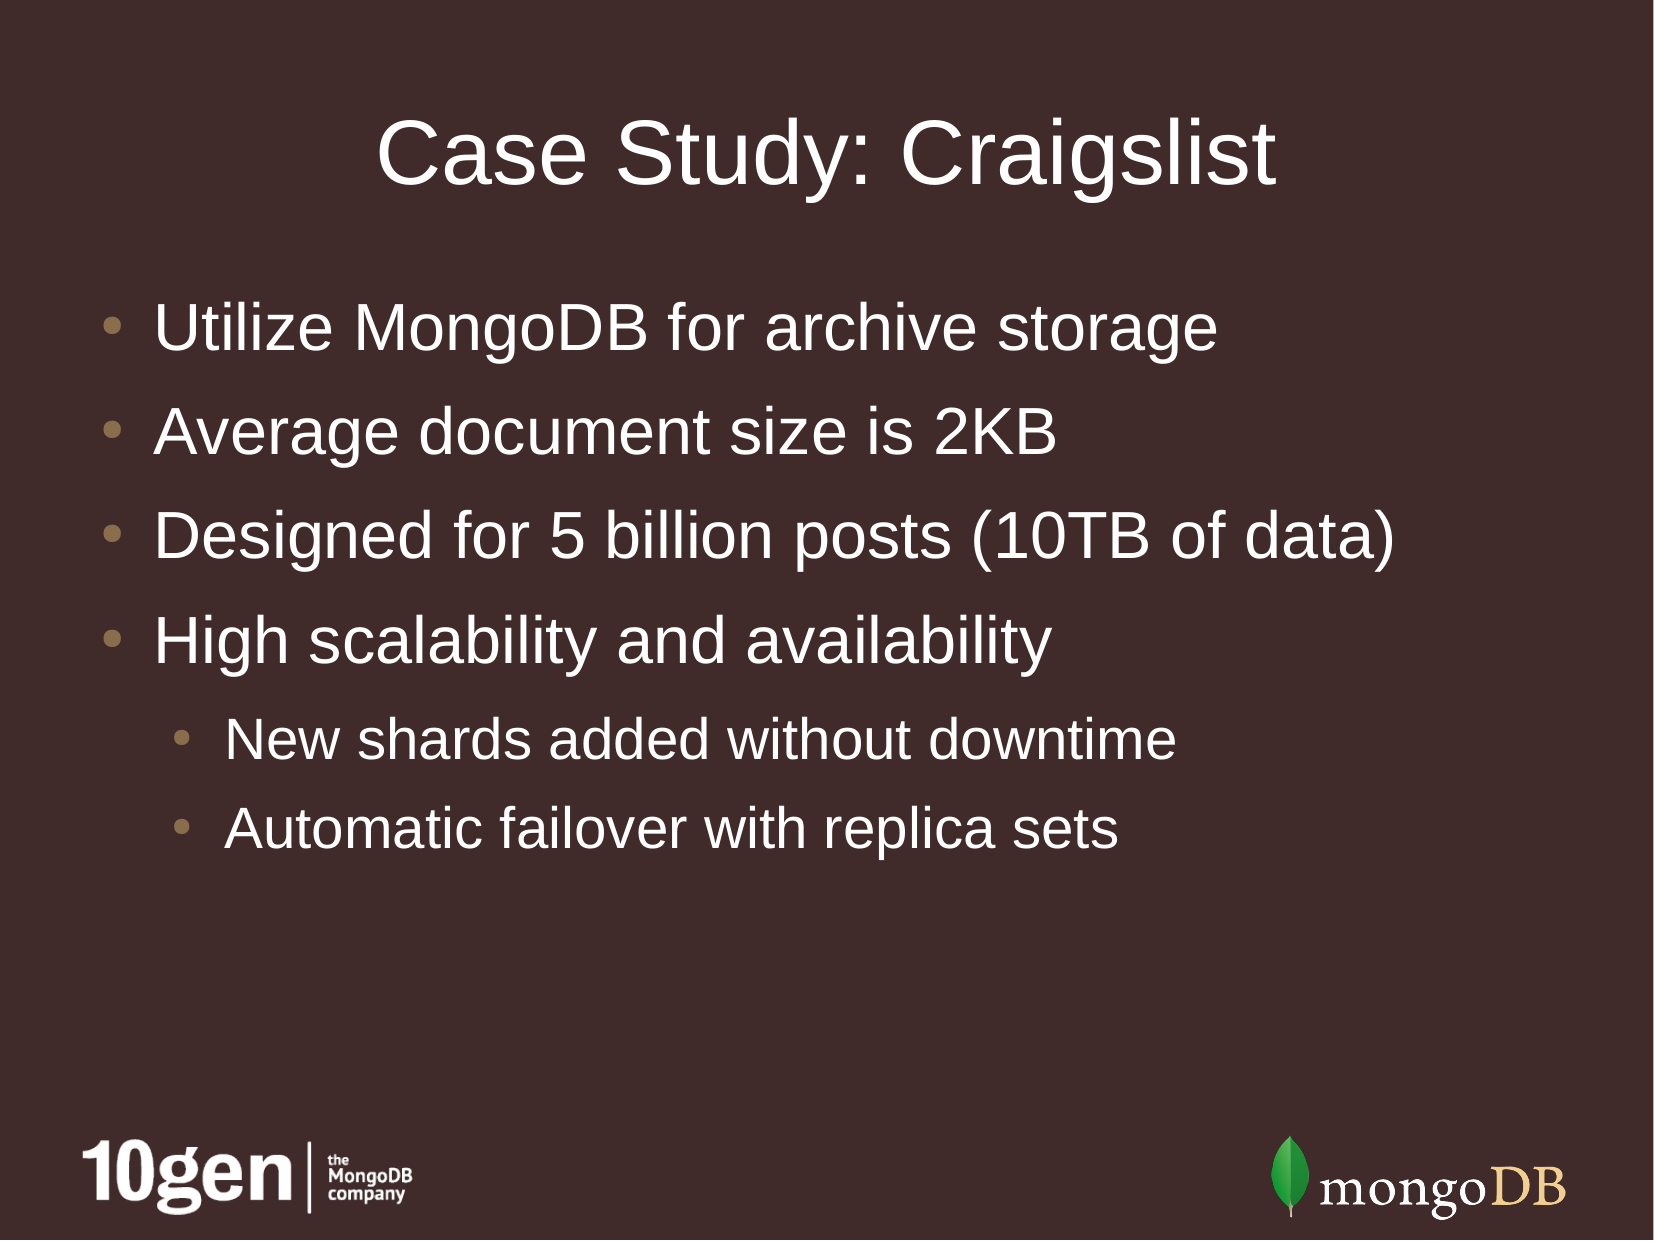

# Case Study: Craigslist
Utilize MongoDB for archive storage
Average document size is 2KB
Designed for 5 billion posts (10TB of data)
High scalability and availability
New shards added without downtime
Automatic failover with replica sets